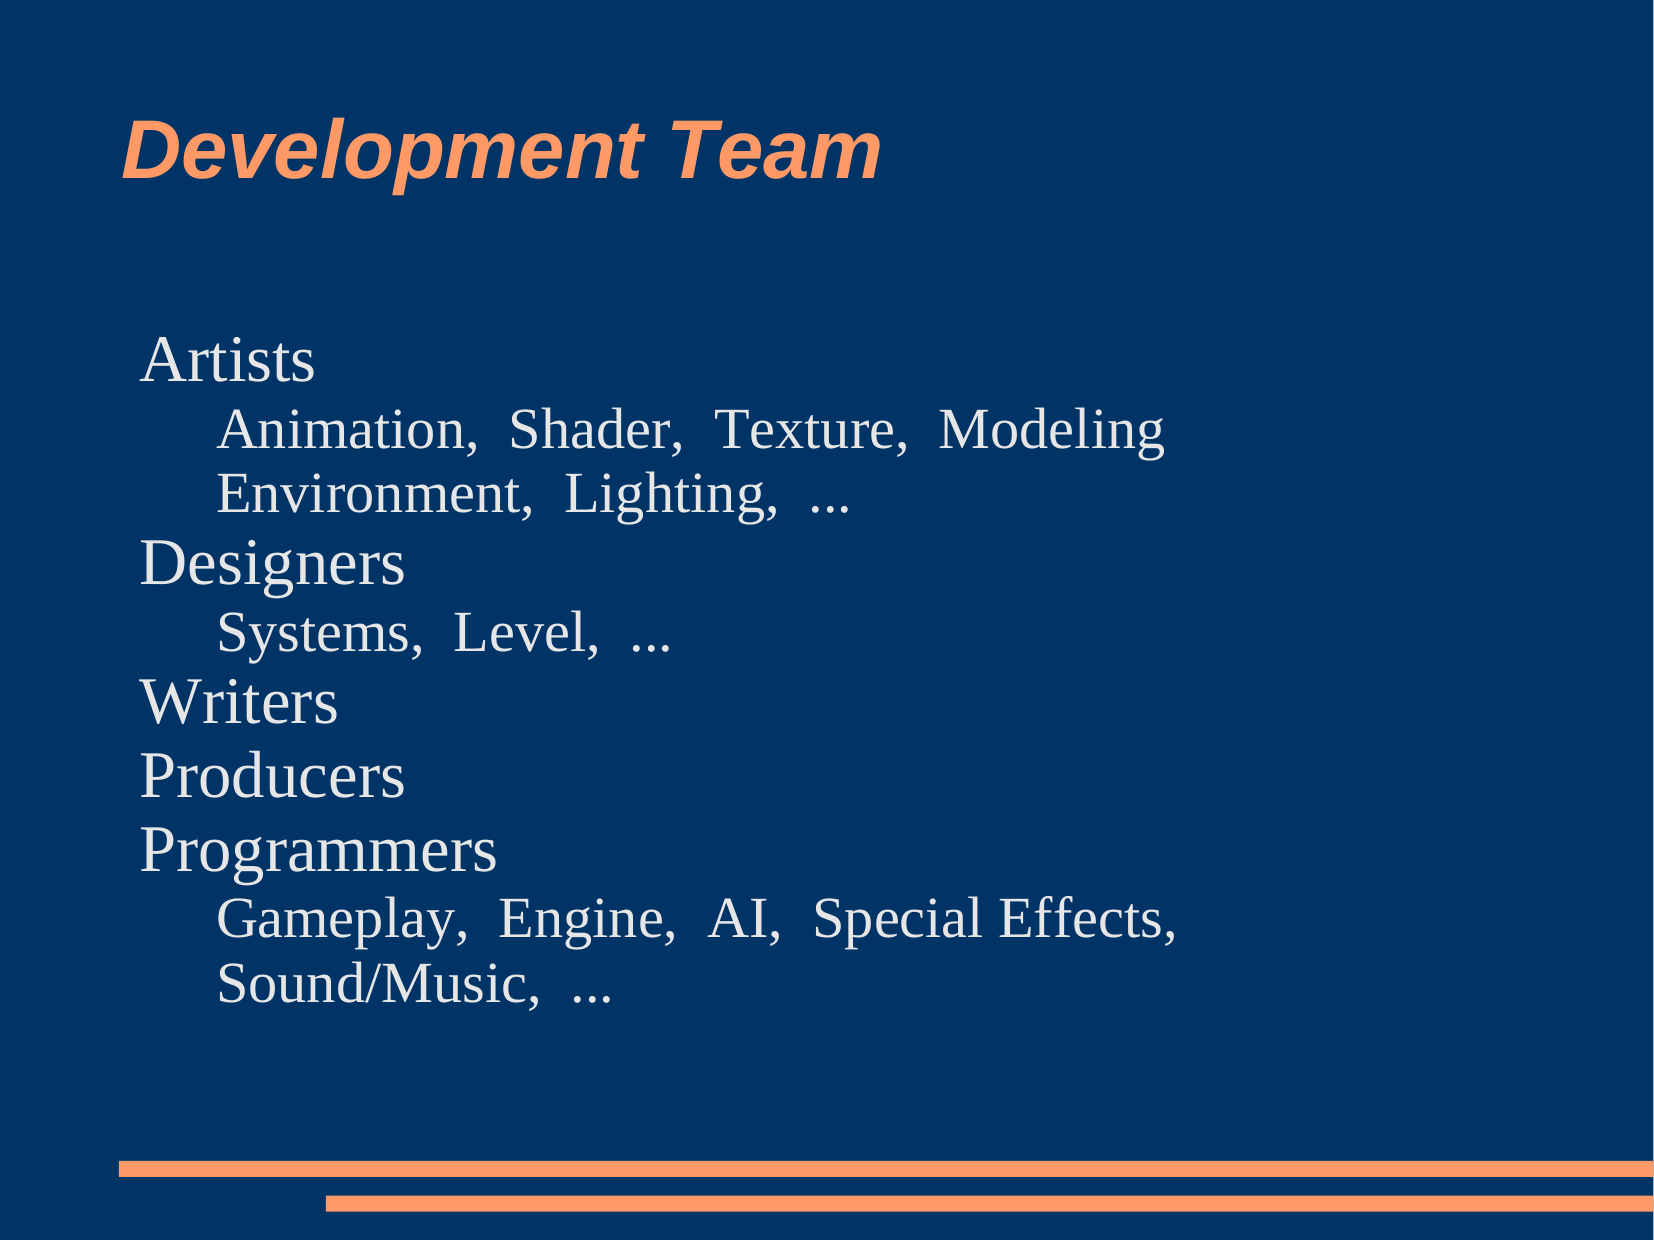

# Development Team
Artists
Animation, Shader, Texture, Modeling
Environment, Lighting, ...
Designers
Systems, Level, ...
Writers
Producers
Programmers
Gameplay, Engine, AI, Special Effects,
Sound/Music, ...